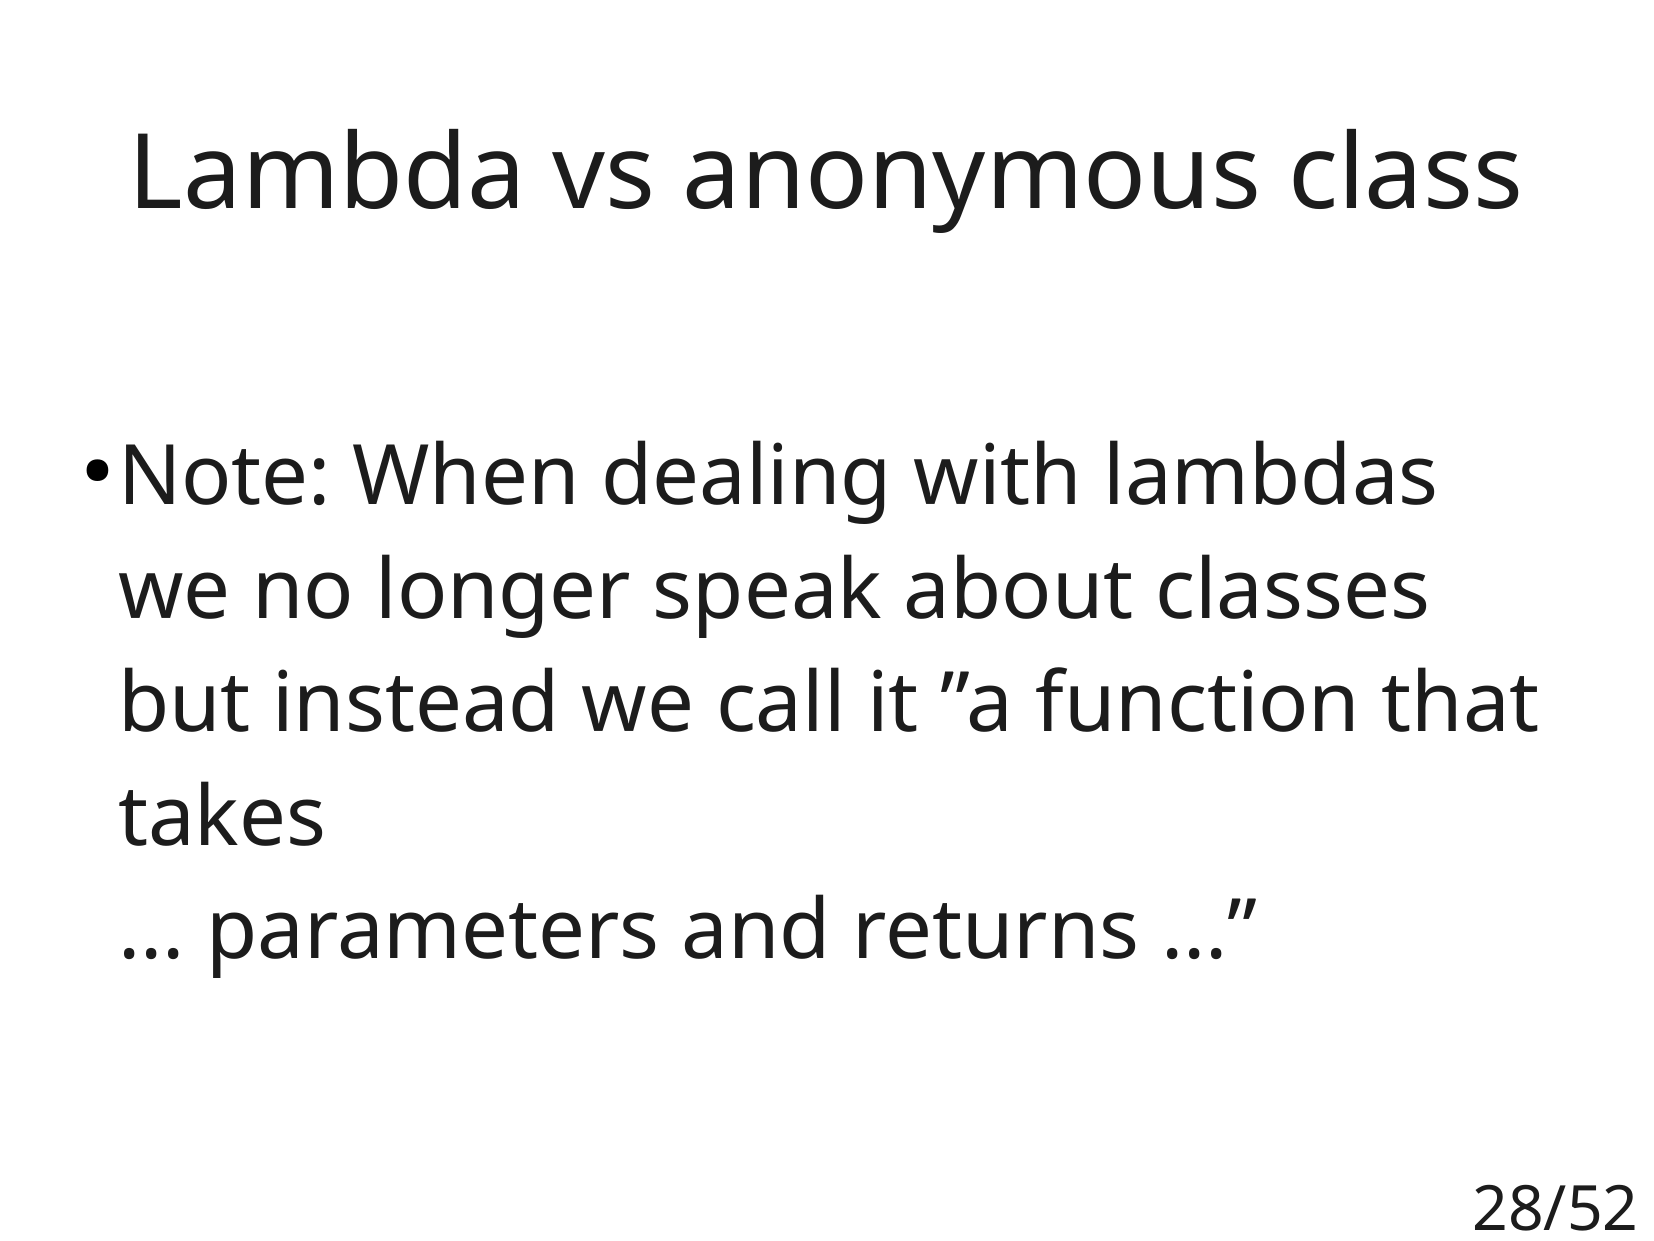

# Lambda vs anonymous class
Note: When dealing with lambdas we no longer speak about classes but instead we call it ”a function that takes
... parameters and returns ...”